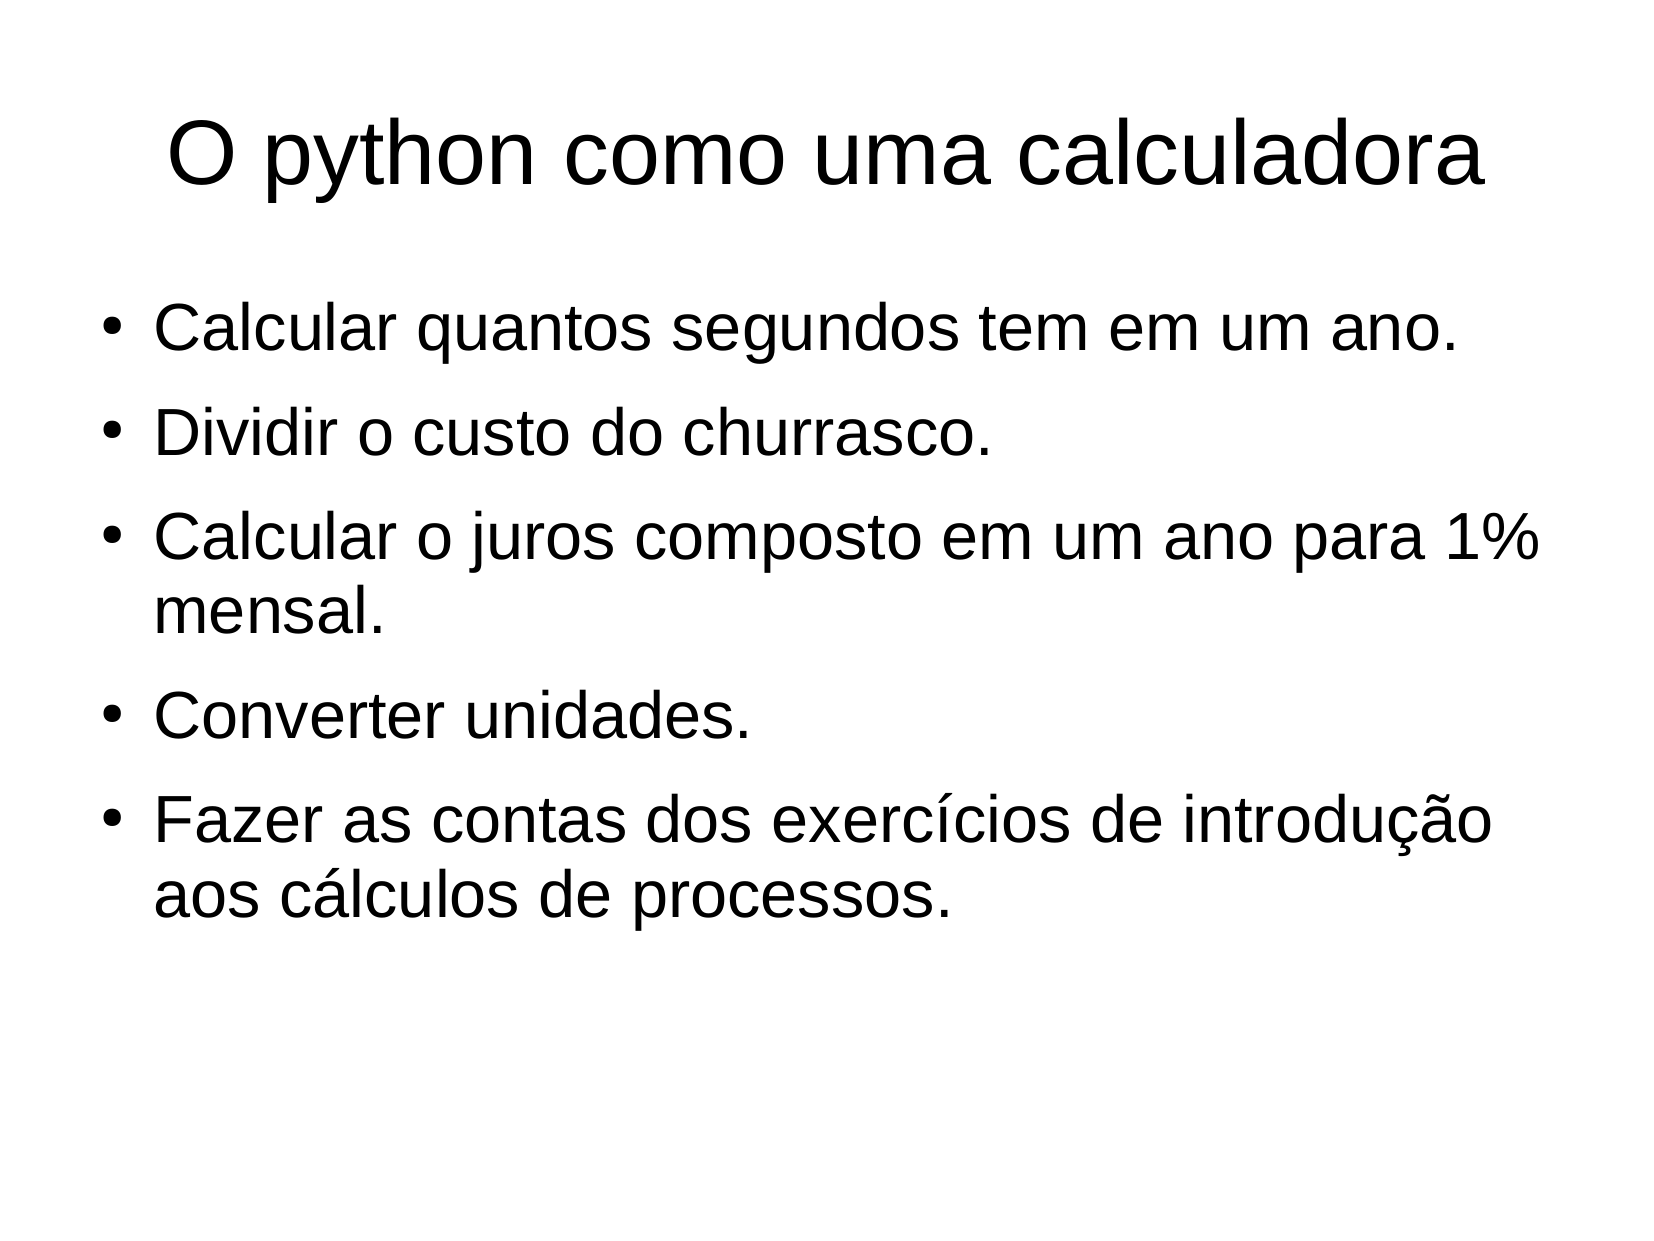

# O python como uma calculadora
Calcular quantos segundos tem em um ano.
Dividir o custo do churrasco.
Calcular o juros composto em um ano para 1% mensal.
Converter unidades.
Fazer as contas dos exercícios de introdução aos cálculos de processos.